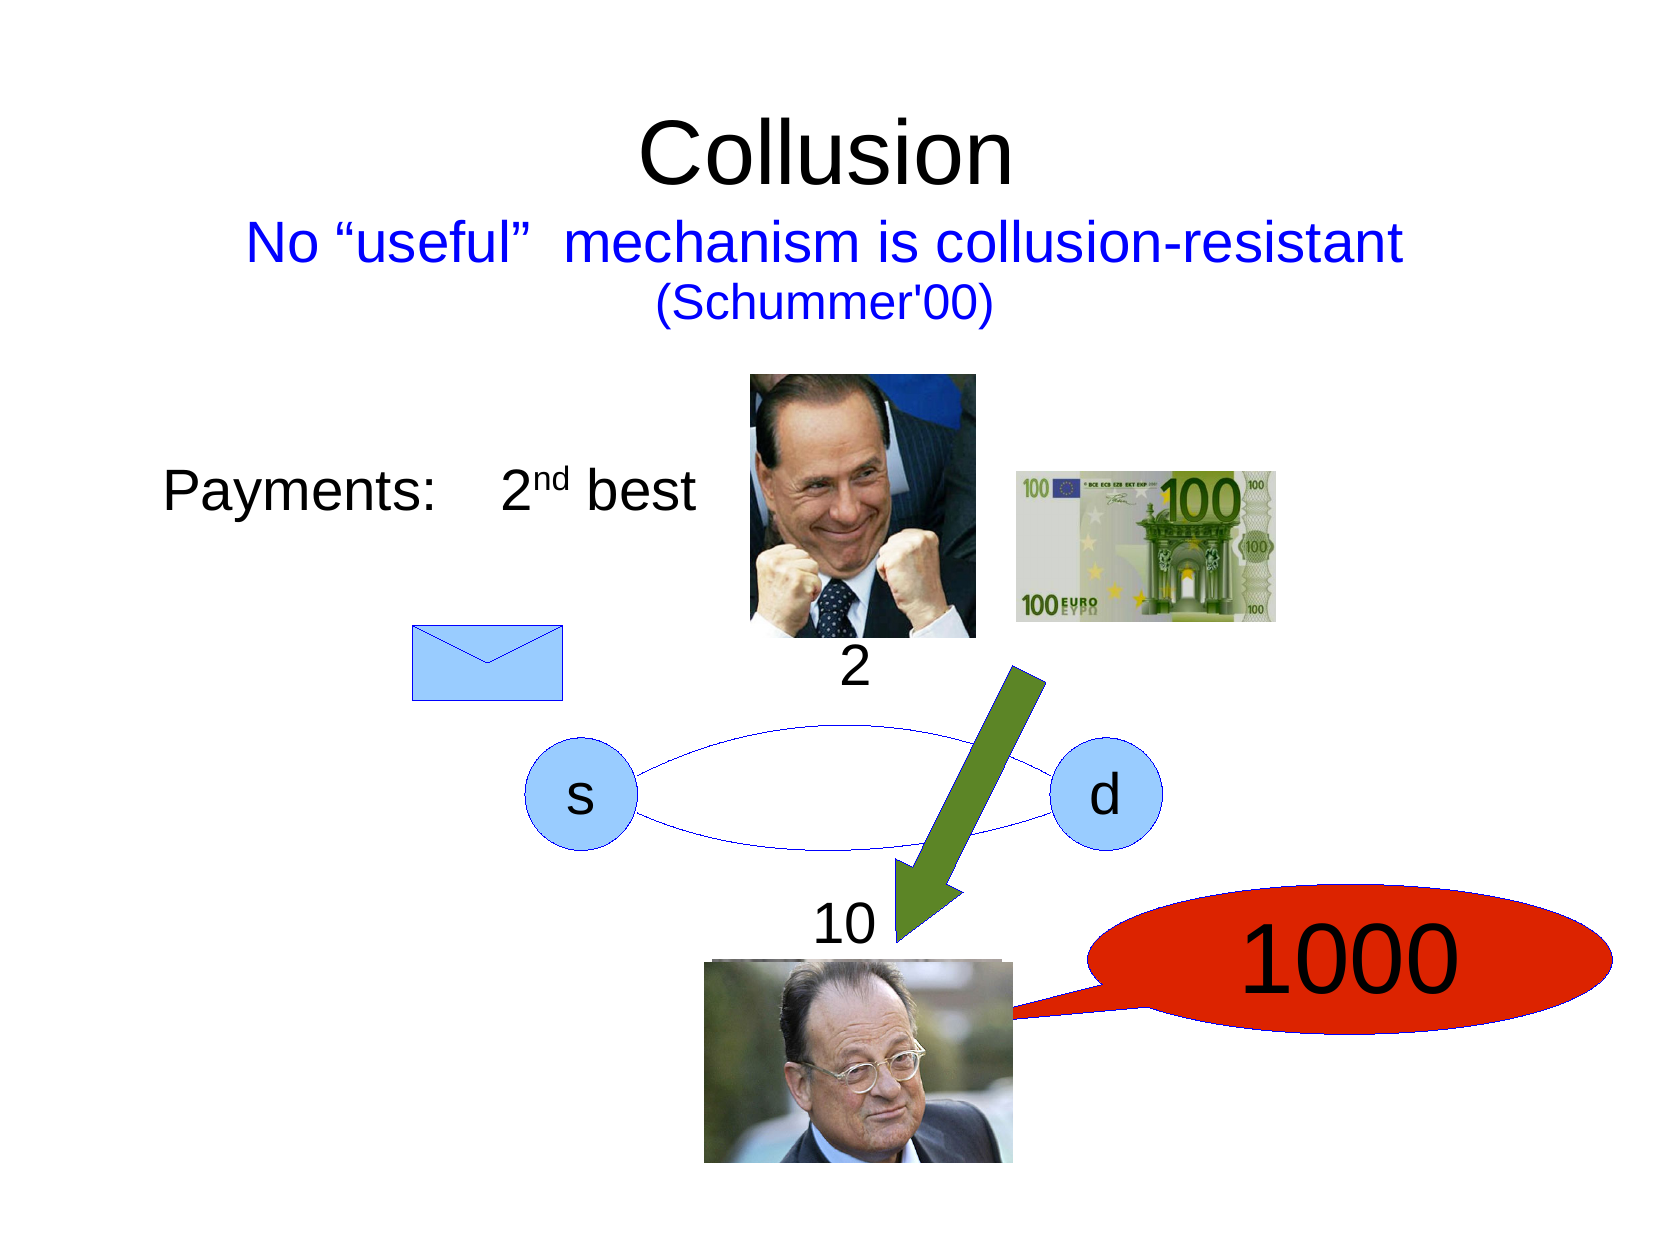

# Collusion
No “useful” mechanism is collusion-resistant
(Schummer'00)
2nd best
1000
Payments:
2
s
d
10